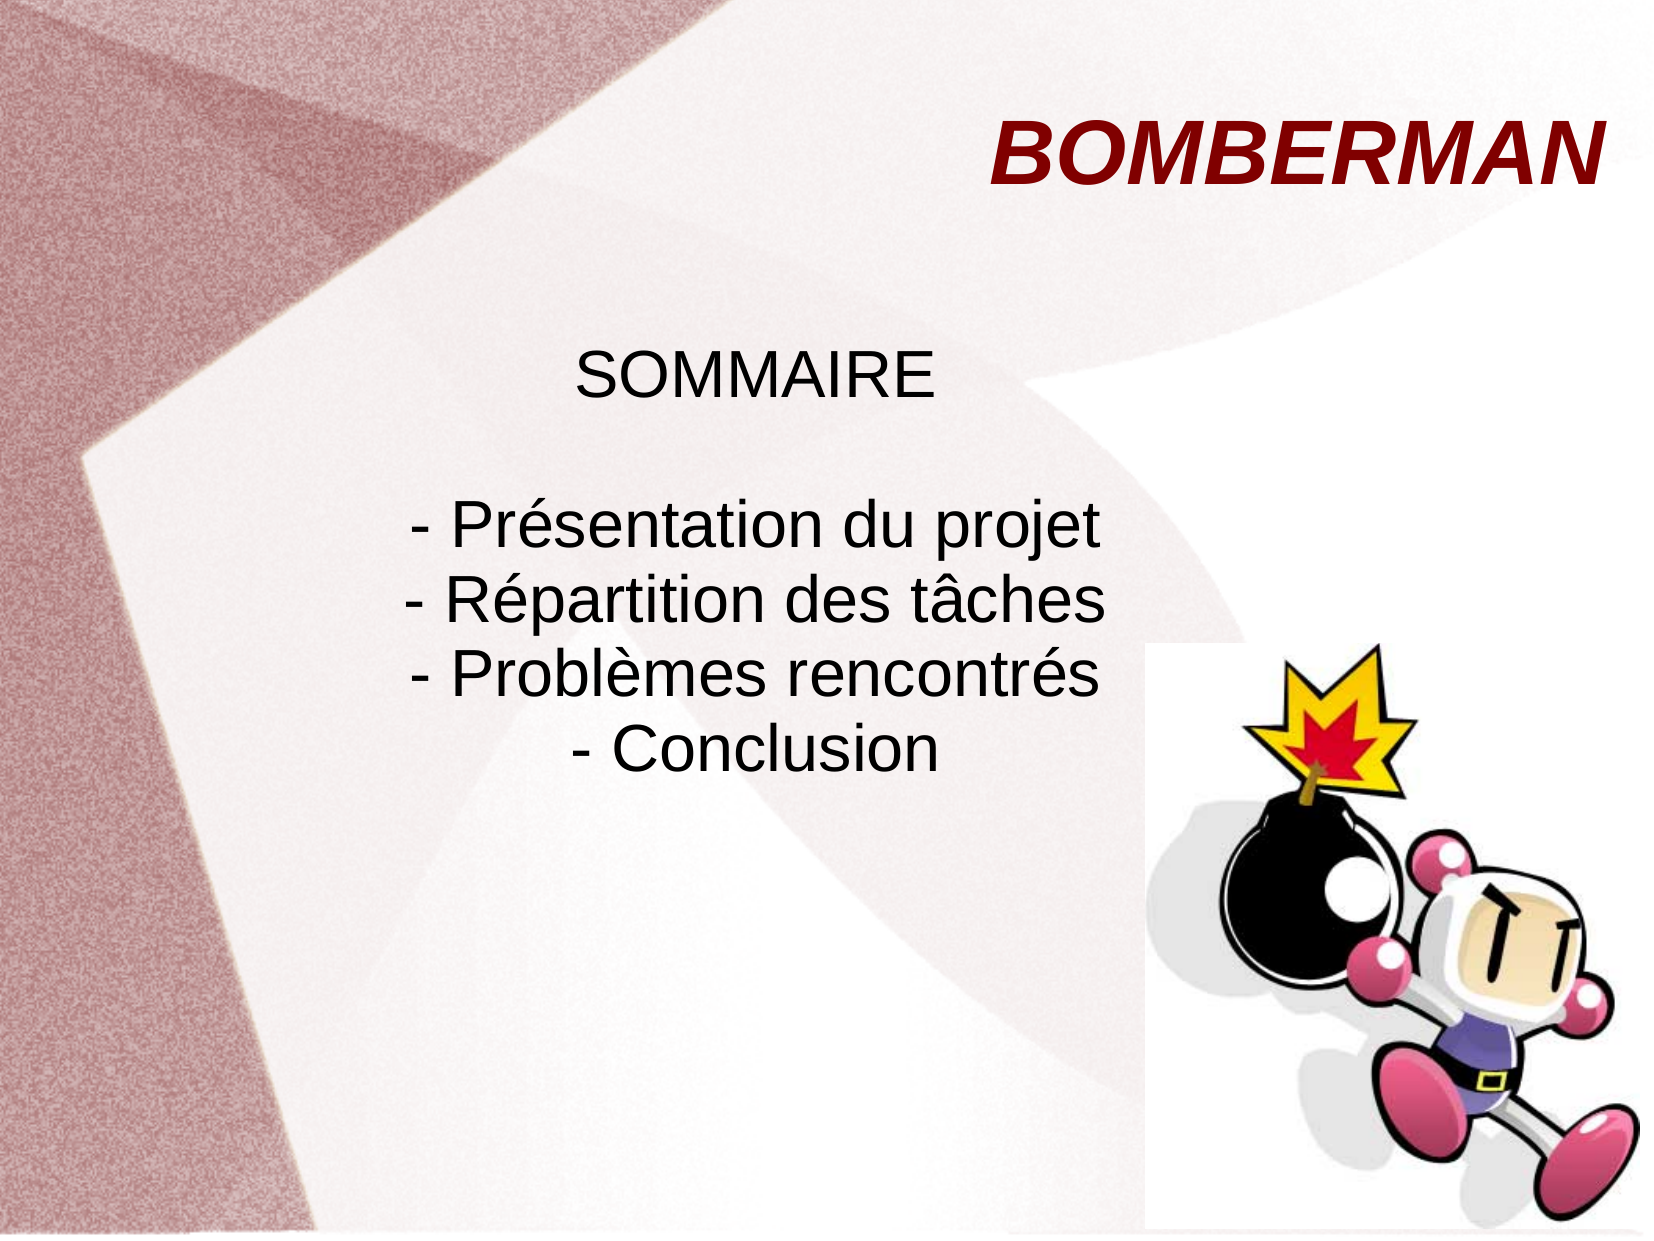

# BOMBERMAN
SOMMAIRE
- Présentation du projet
- Répartition des tâches
- Problèmes rencontrés
- Conclusion